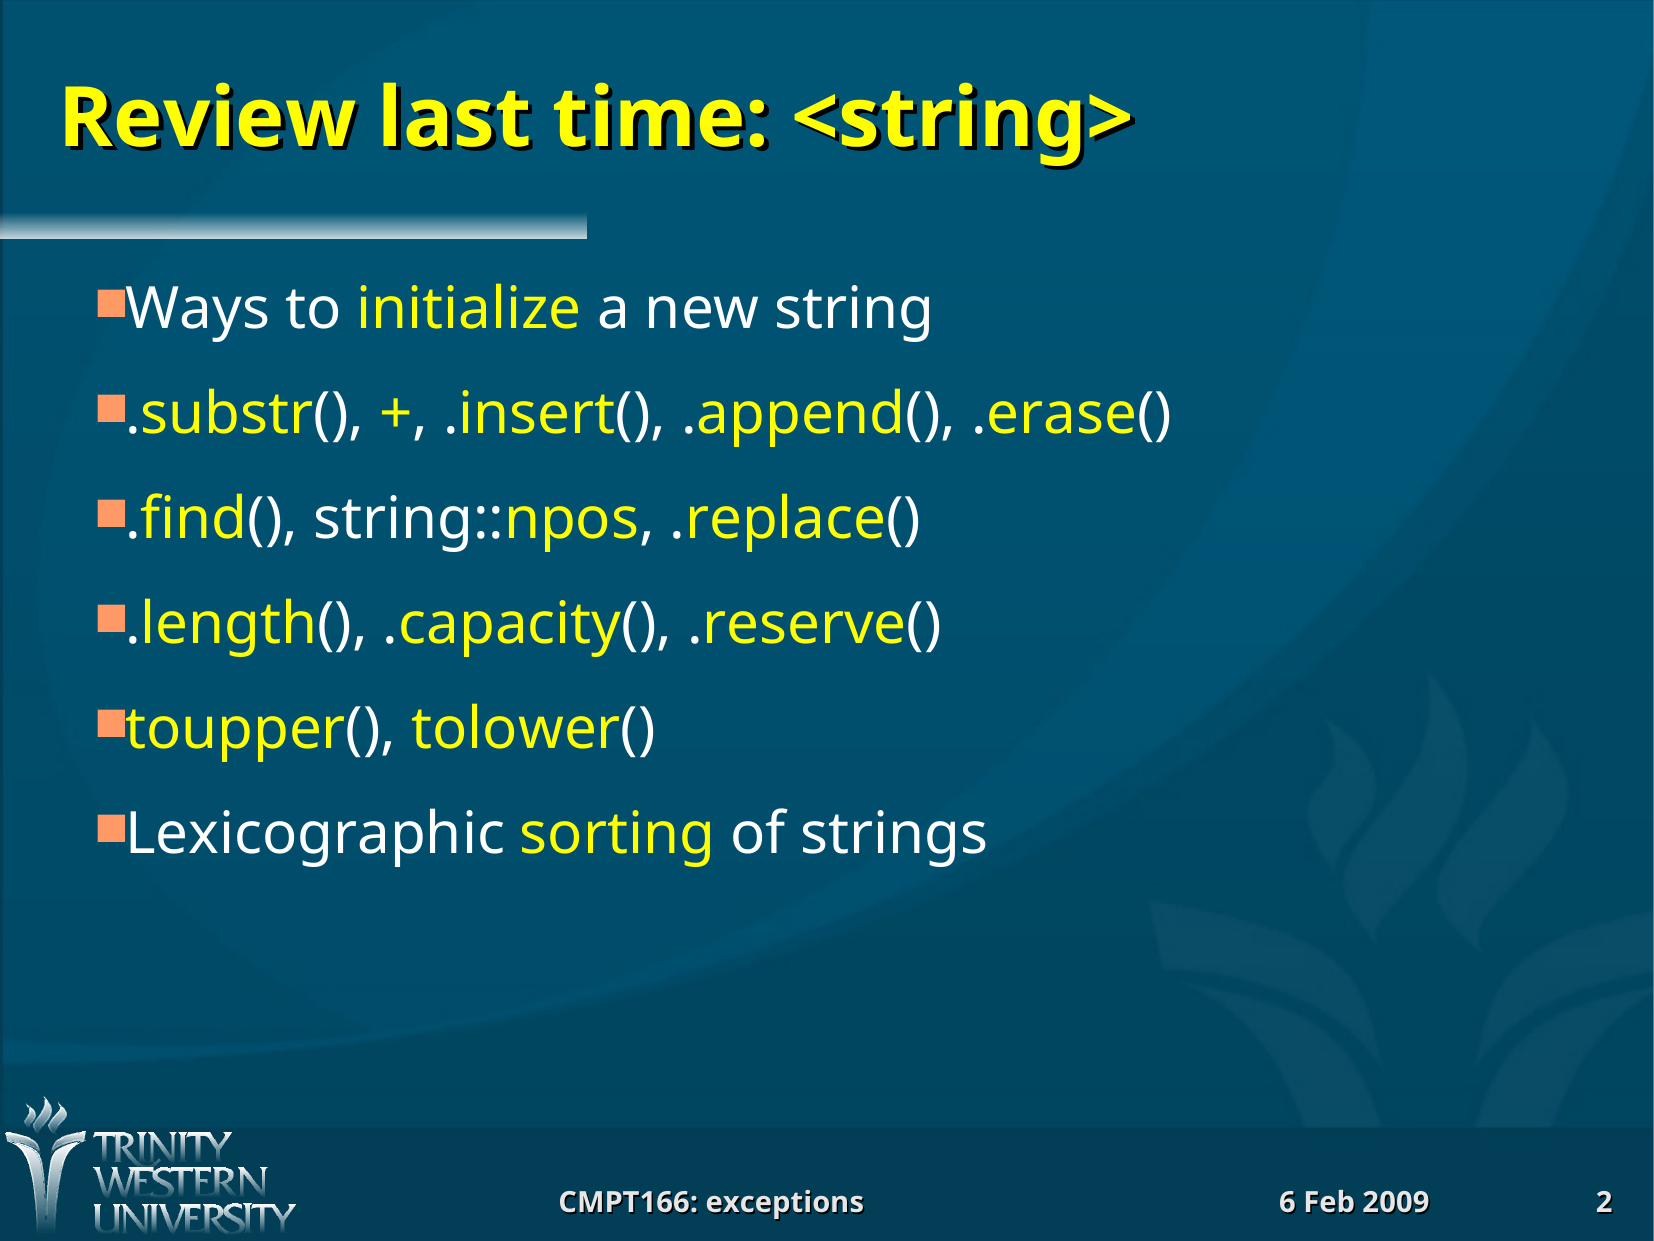

# Review last time: <string>
Ways to initialize a new string
.substr(), +, .insert(), .append(), .erase()
.find(), string::npos, .replace()
.length(), .capacity(), .reserve()
toupper(), tolower()
Lexicographic sorting of strings
CMPT166: exceptions
6 Feb 2009
2